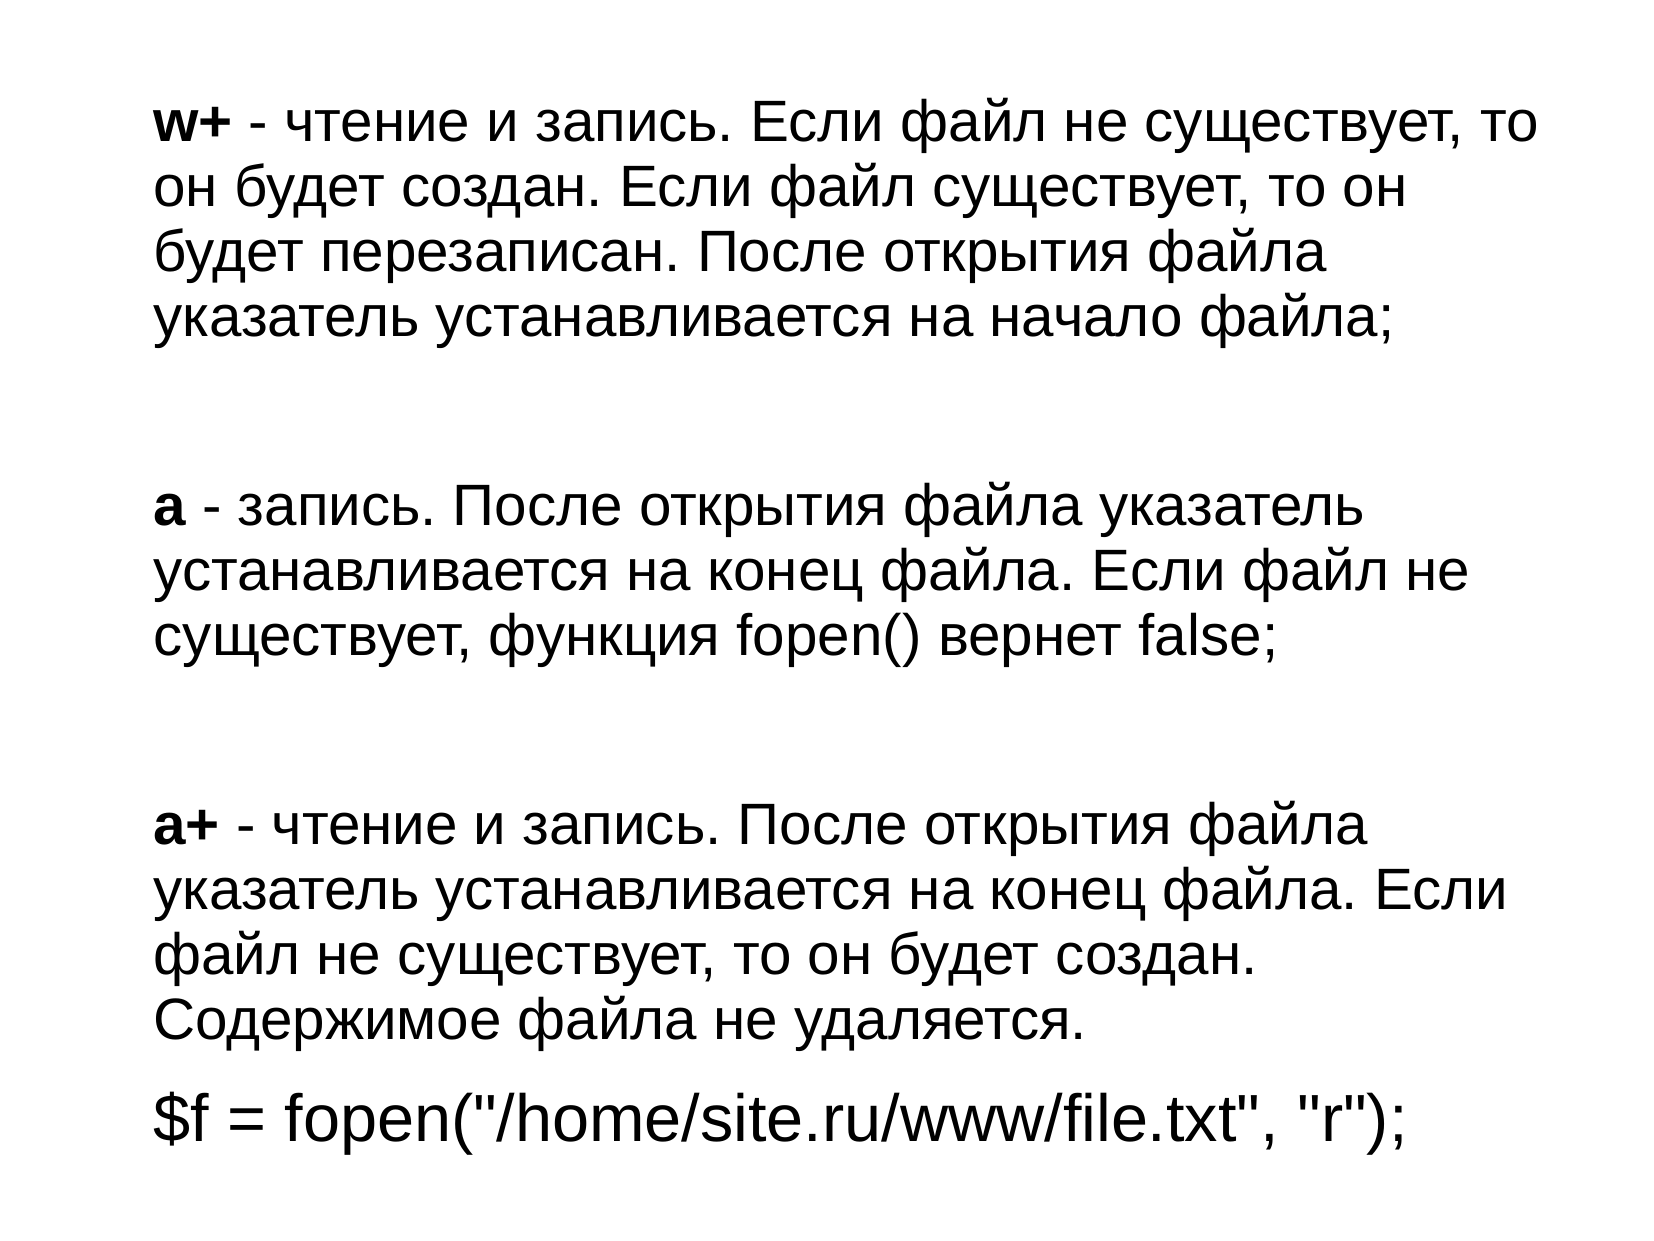

# w+ - чтение и запись. Если файл не существует, то он будет создан. Если файл существует, то он будет перезаписан. После открытия файла указатель устанавливается на начало файла;
a - запись. После открытия файла указатель устанавливается на конец файла. Если файл не существует, функция fopen() вернет false;
a+ - чтение и запись. После открытия файла указатель устанавливается на конец файла. Если файл не существует, то он будет создан. Содержимое файла не удаляется.
$f = fopen("/home/site.ru/www/file.txt", "r");